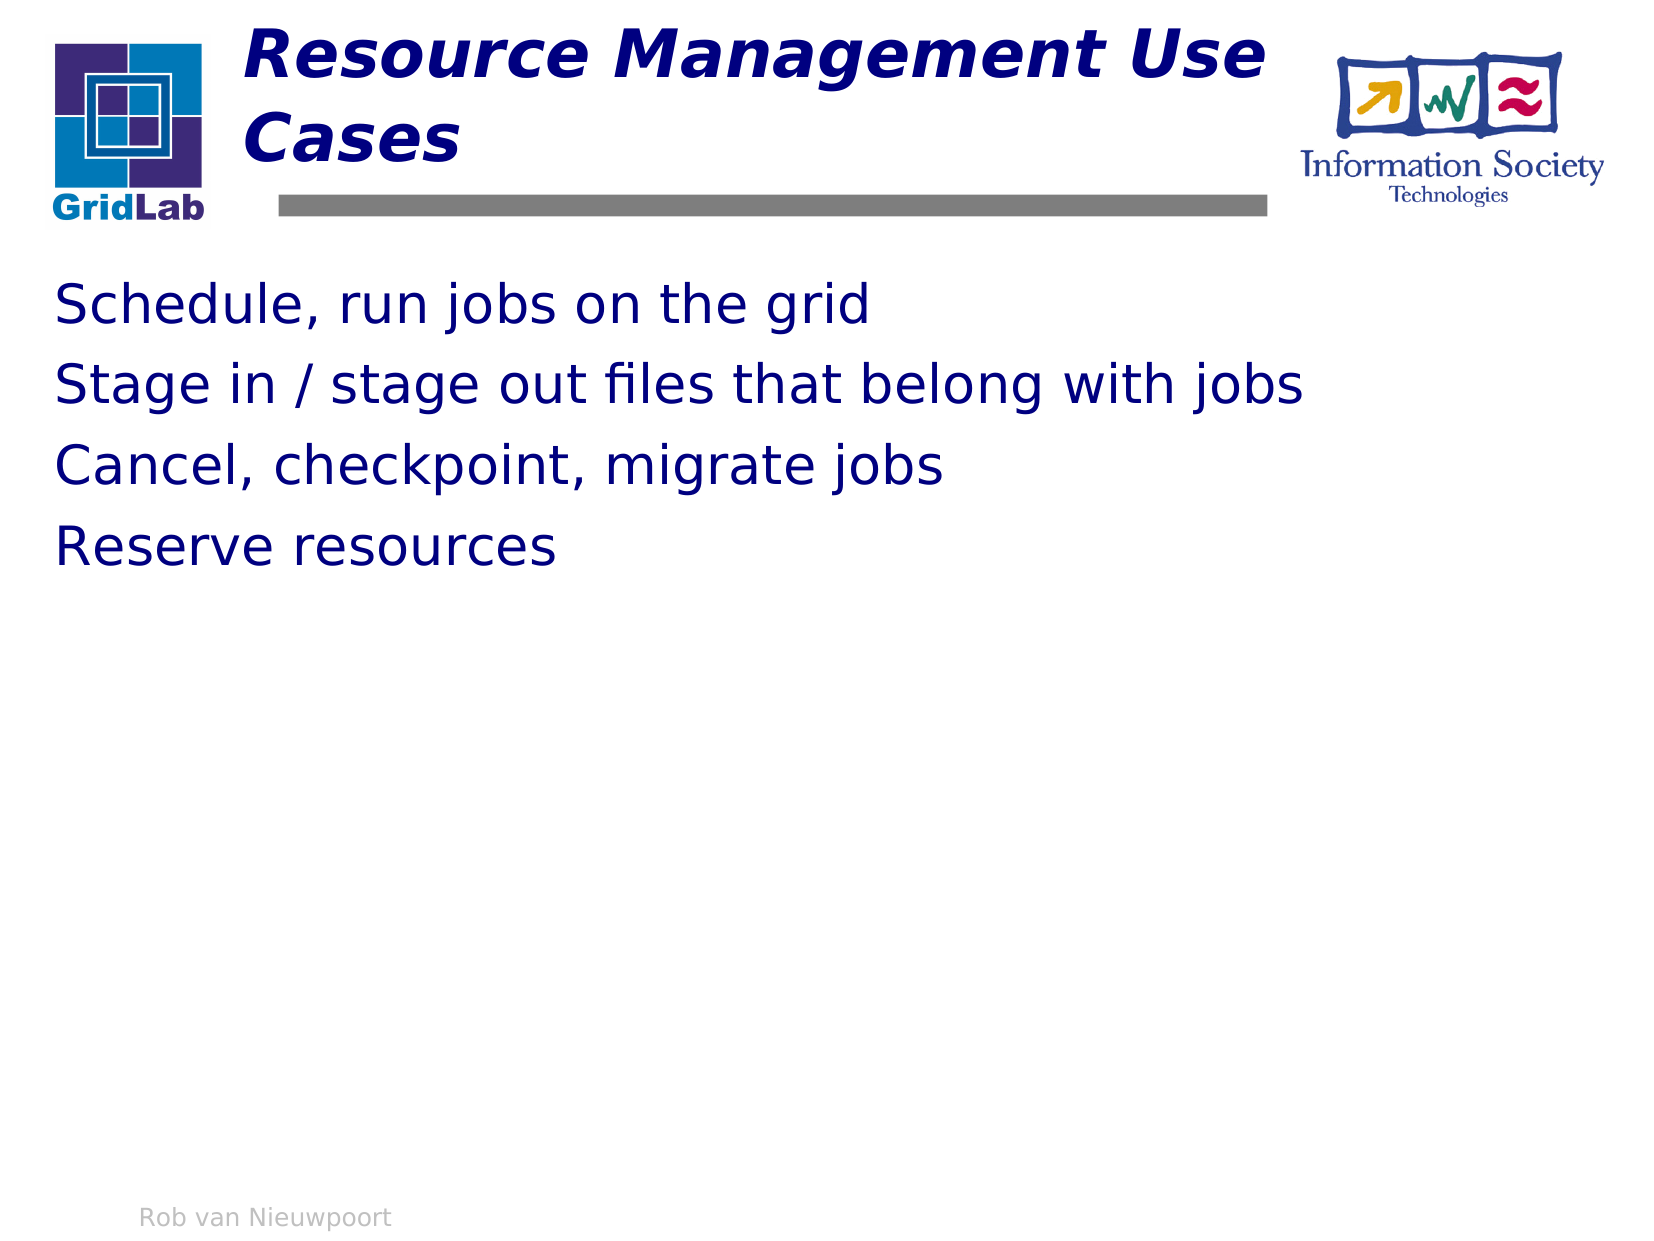

# Resource Management Use Cases
Schedule, run jobs on the grid
Stage in / stage out files that belong with jobs
Cancel, checkpoint, migrate jobs
Reserve resources